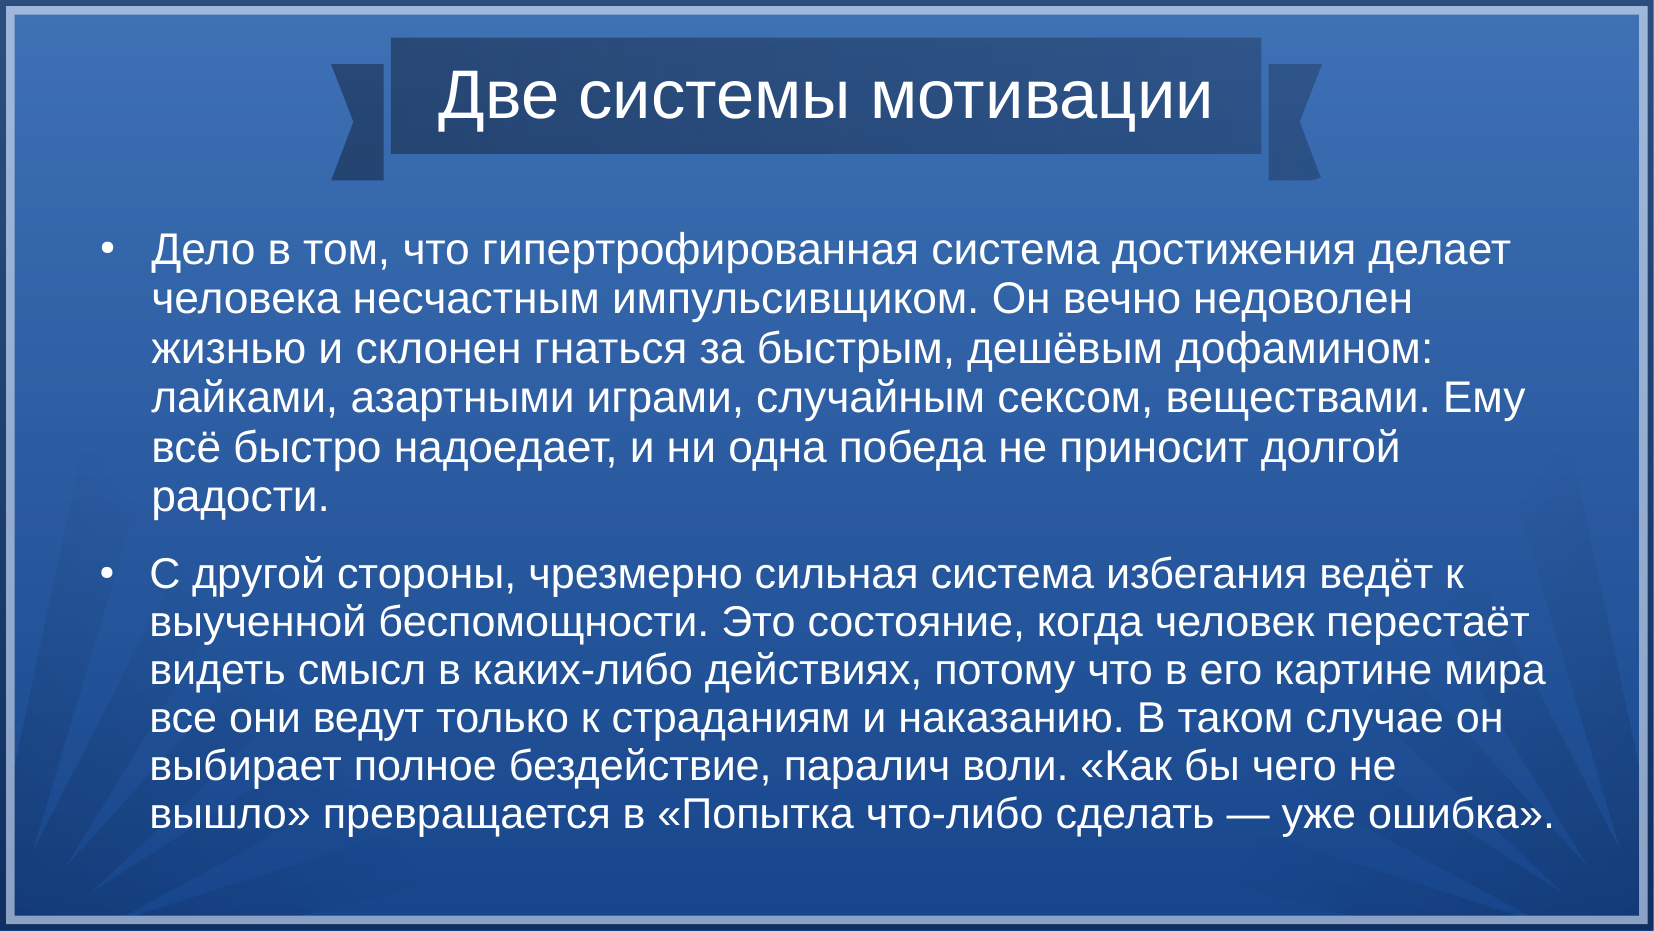

# Две системы мотивации
Дело в том, что гипертрофированная система достижения делает человека несчастным импульсивщиком. Он вечно недоволен жизнью и склонен гнаться за быстрым, дешёвым дофамином: лайками, азартными играми, случайным сексом, веществами. Ему всё быстро надоедает, и ни одна победа не приносит долгой радости.
С другой стороны, чрезмерно сильная система избегания ведёт к выученной беспомощности. Это состояние, когда человек перестаёт видеть смысл в каких-либо действиях, потому что в его картине мира все они ведут только к страданиям и наказанию. В таком случае он выбирает полное бездействие, паралич воли. «Как бы чего не вышло» превращается в «Попытка что-либо сделать — уже ошибка».